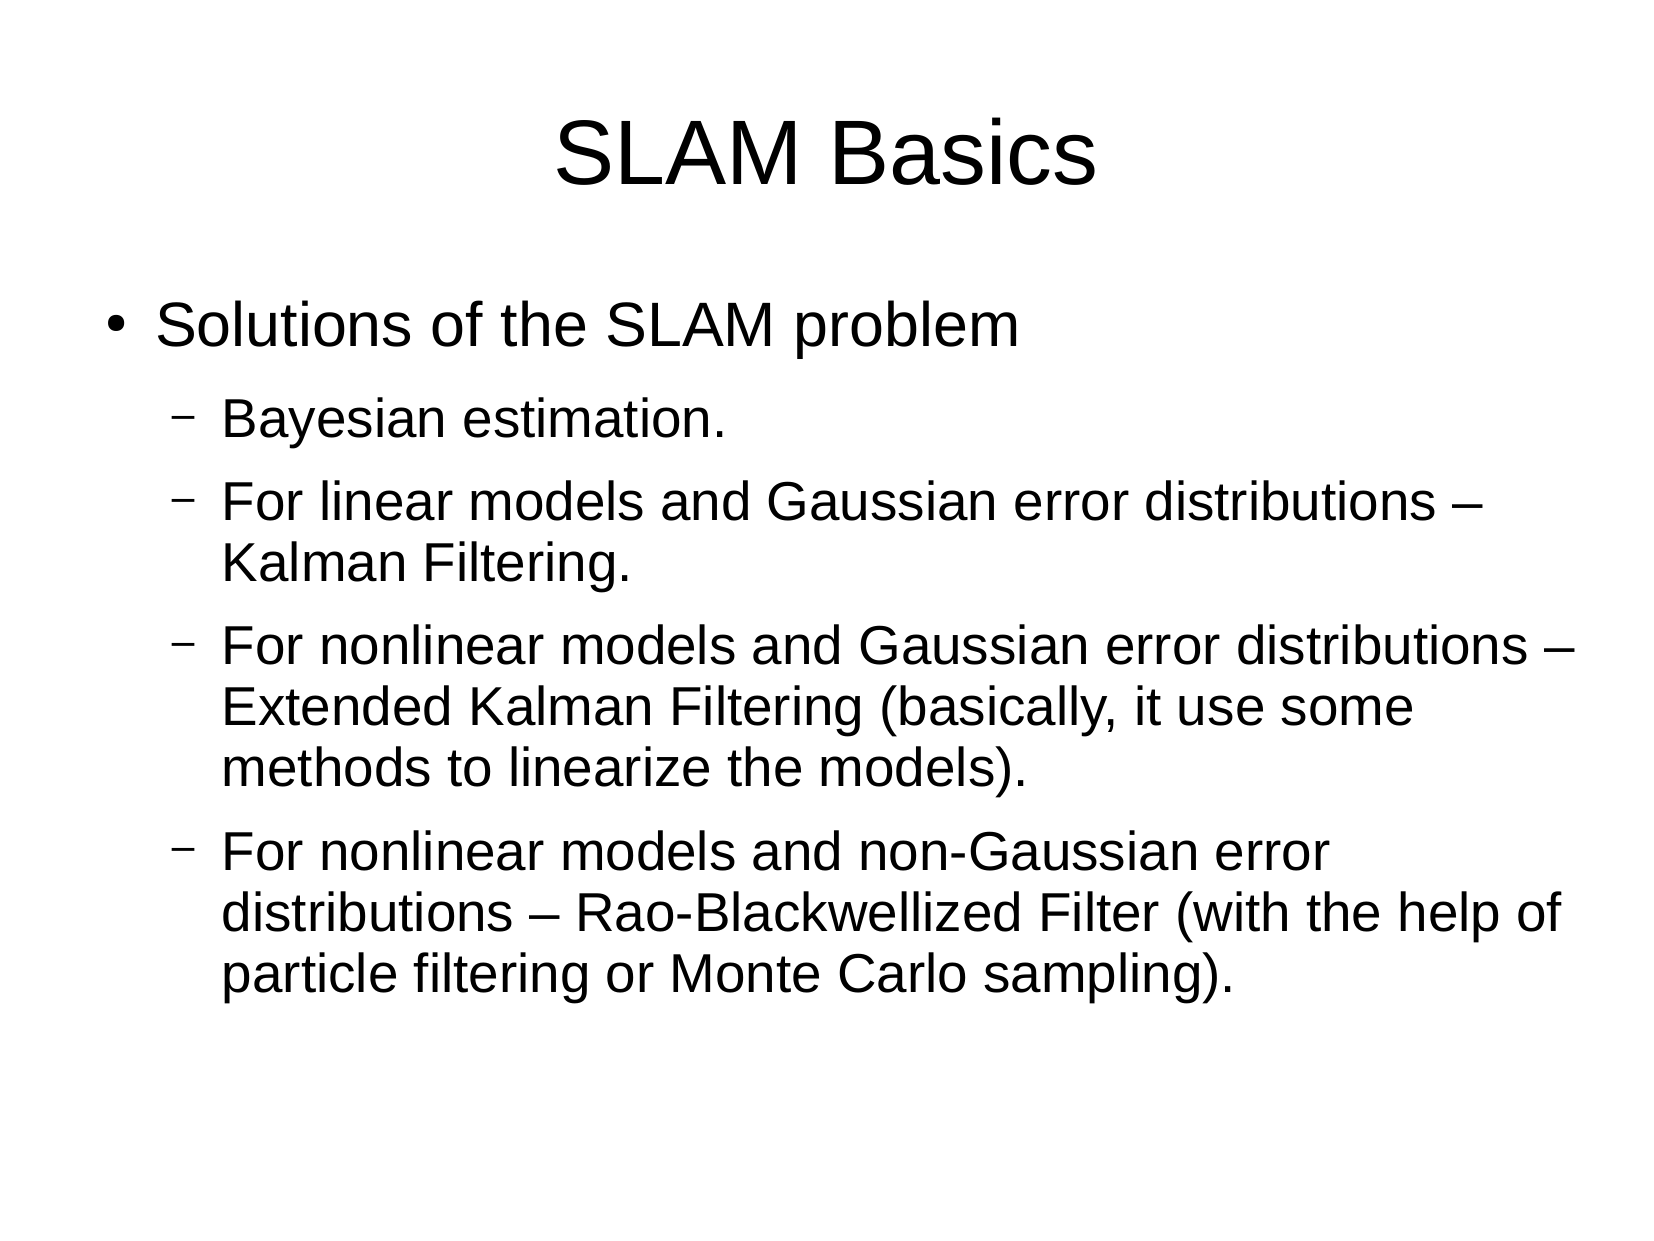

# SLAM Basics
Solutions of the SLAM problem
Bayesian estimation.
For linear models and Gaussian error distributions – Kalman Filtering.
For nonlinear models and Gaussian error distributions – Extended Kalman Filtering (basically, it use some methods to linearize the models).
For nonlinear models and non-Gaussian error distributions – Rao-Blackwellized Filter (with the help of particle filtering or Monte Carlo sampling).